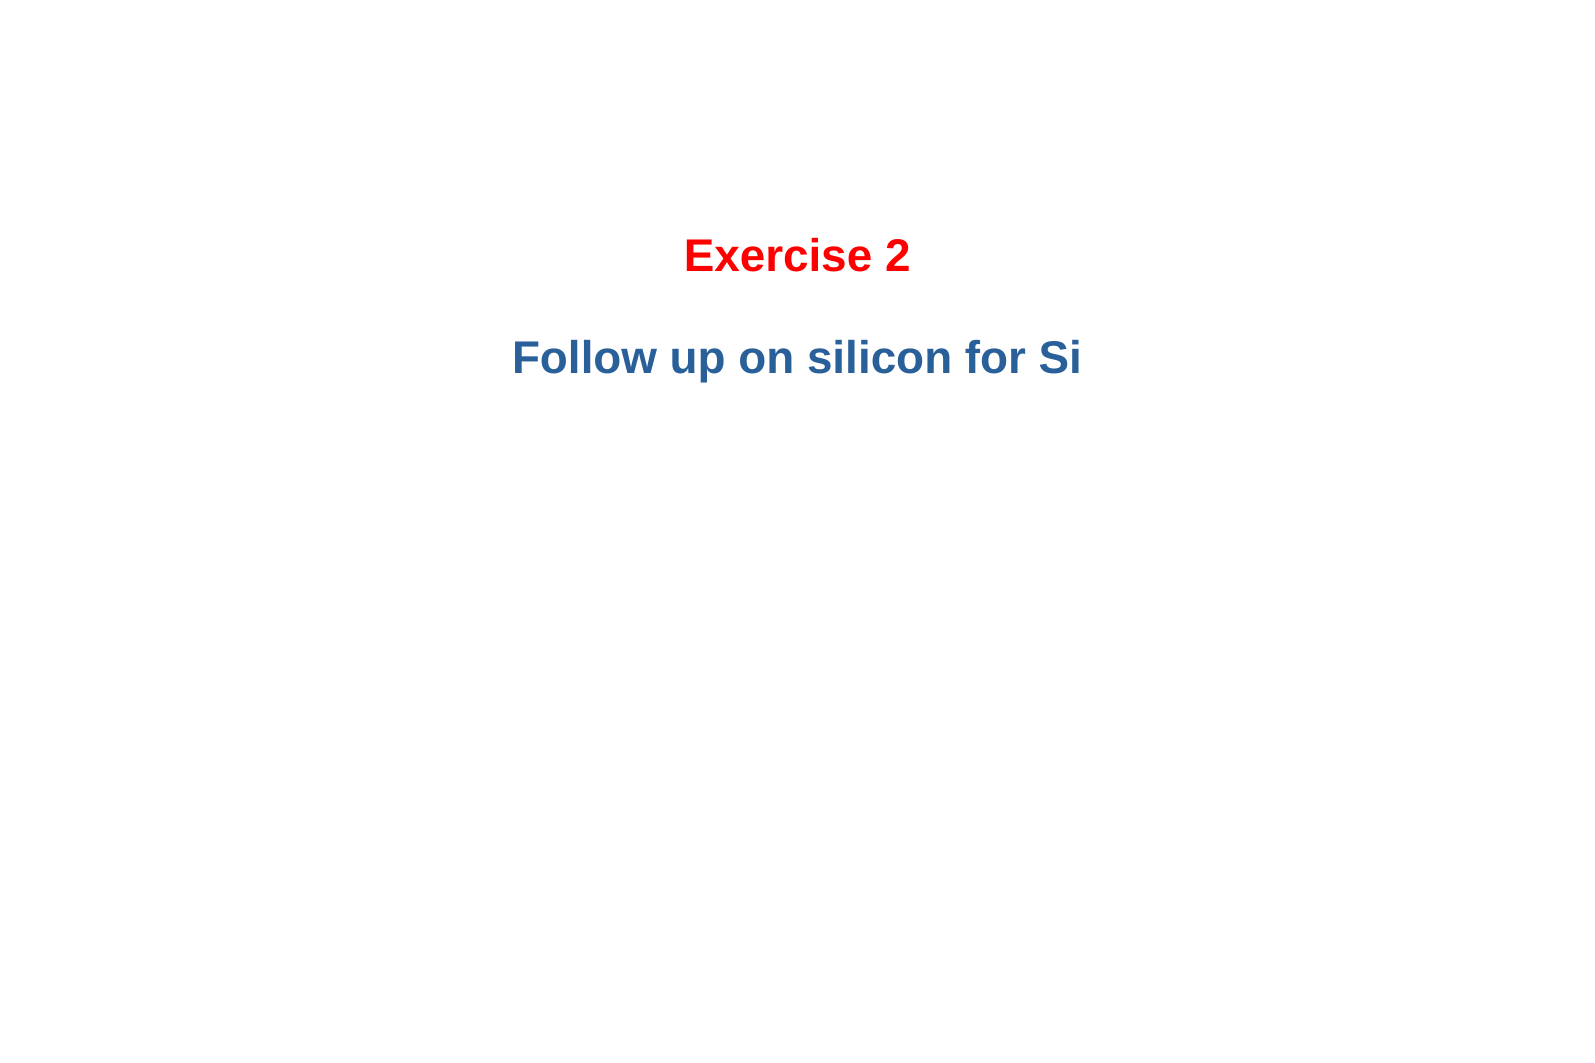

Exercise 2
Follow up on silicon for Si